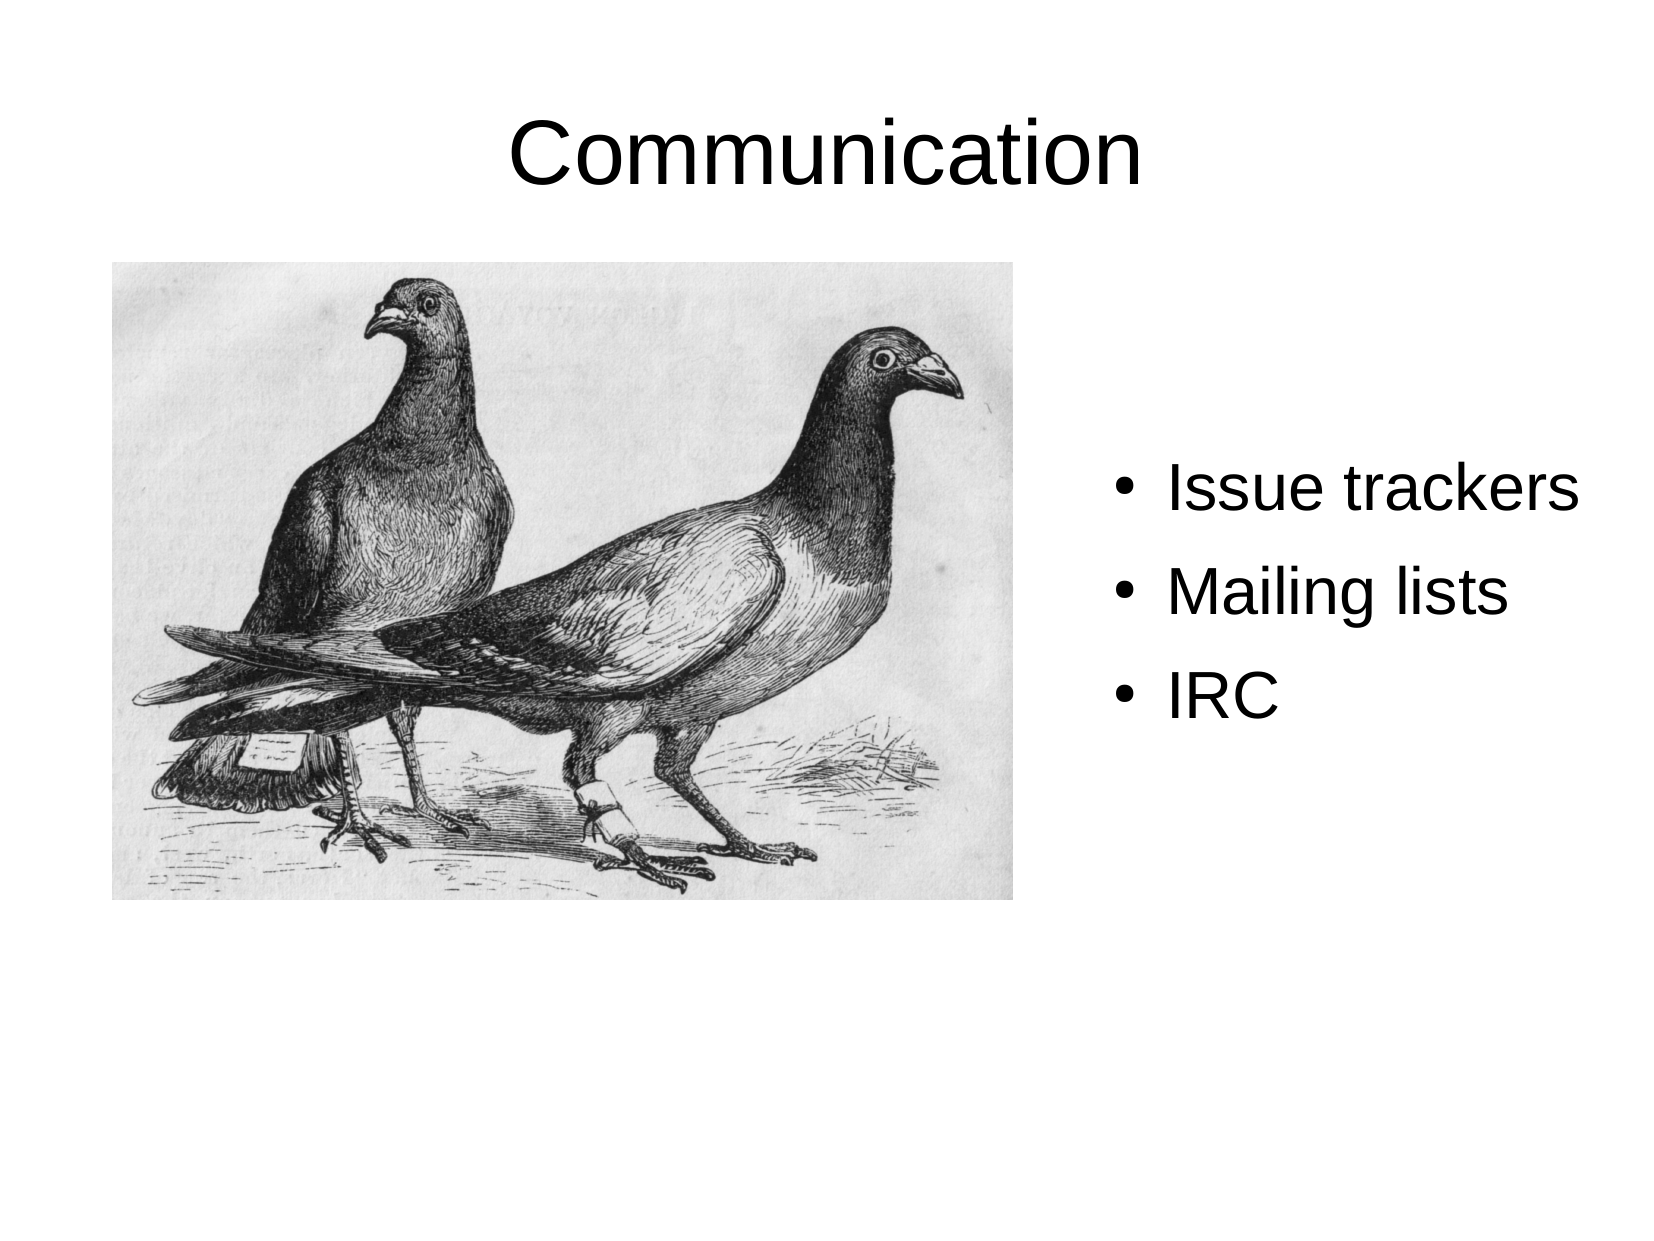

# Communication
Issue trackers
Mailing lists
IRC